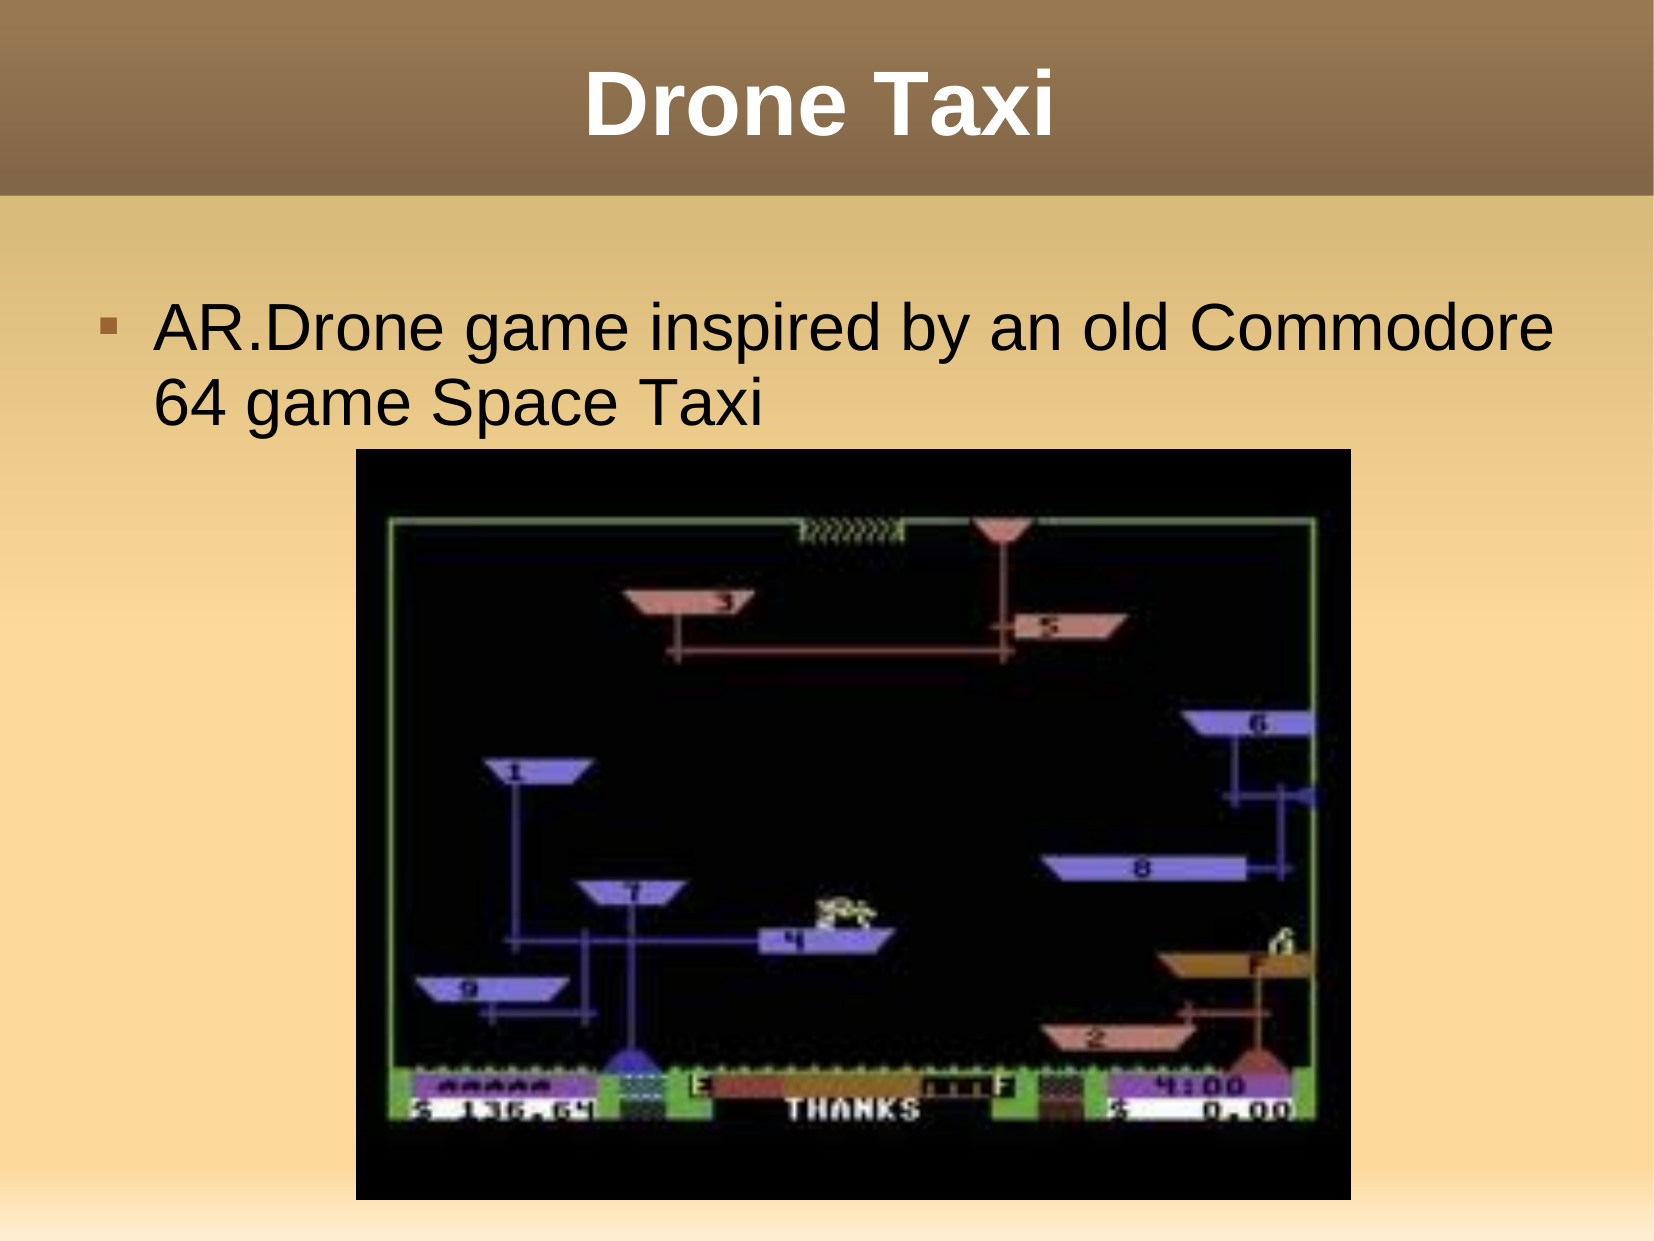

# Drone Taxi
AR.Drone game inspired by an old Commodore 64 game Space Taxi